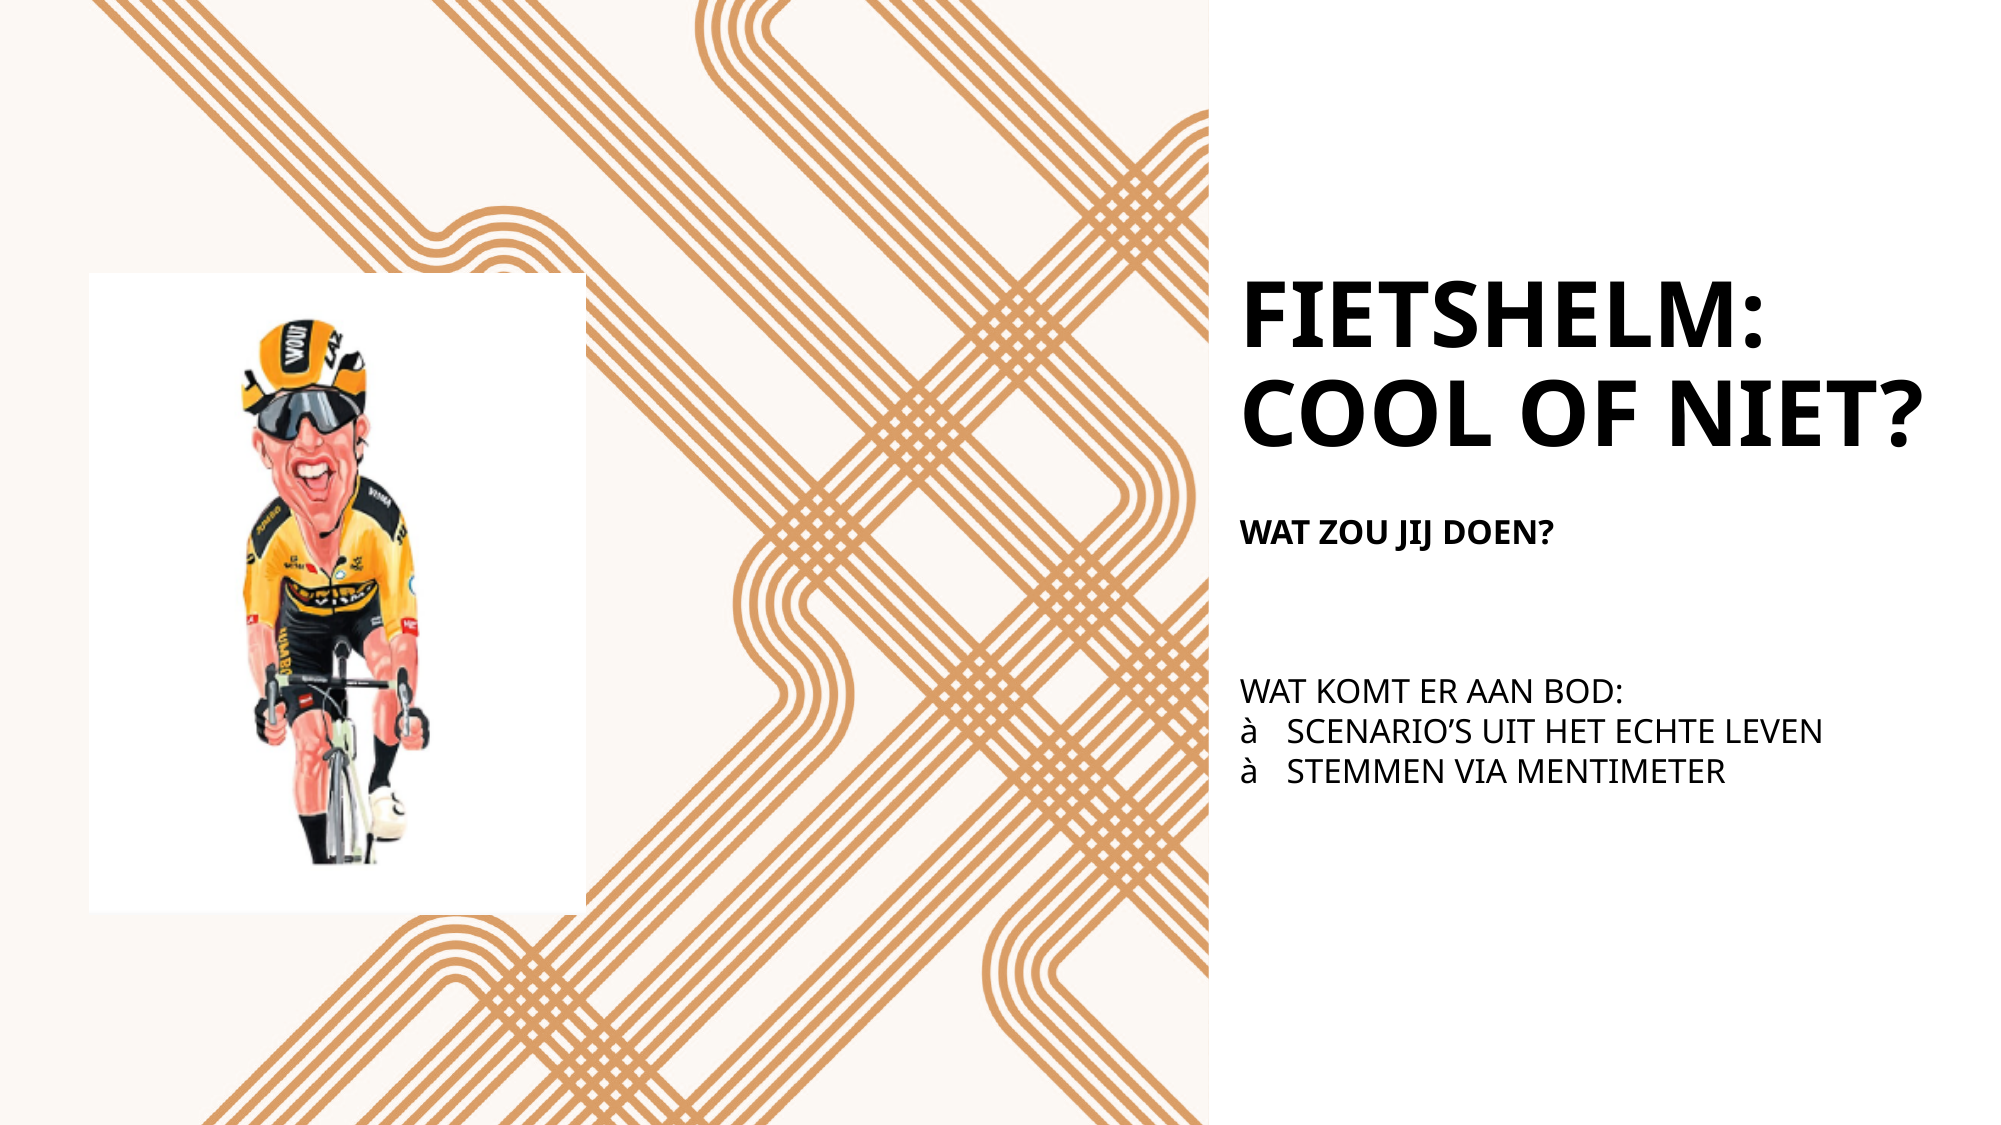

# FIETSHELM: COOL OF NIET?
WAT ZOU JIJ DOEN?
WAT KOMT ER AAN BOD:
SCENARIO’S UIT HET ECHTE LEVEN
STEMMEN VIA MENTIMETER